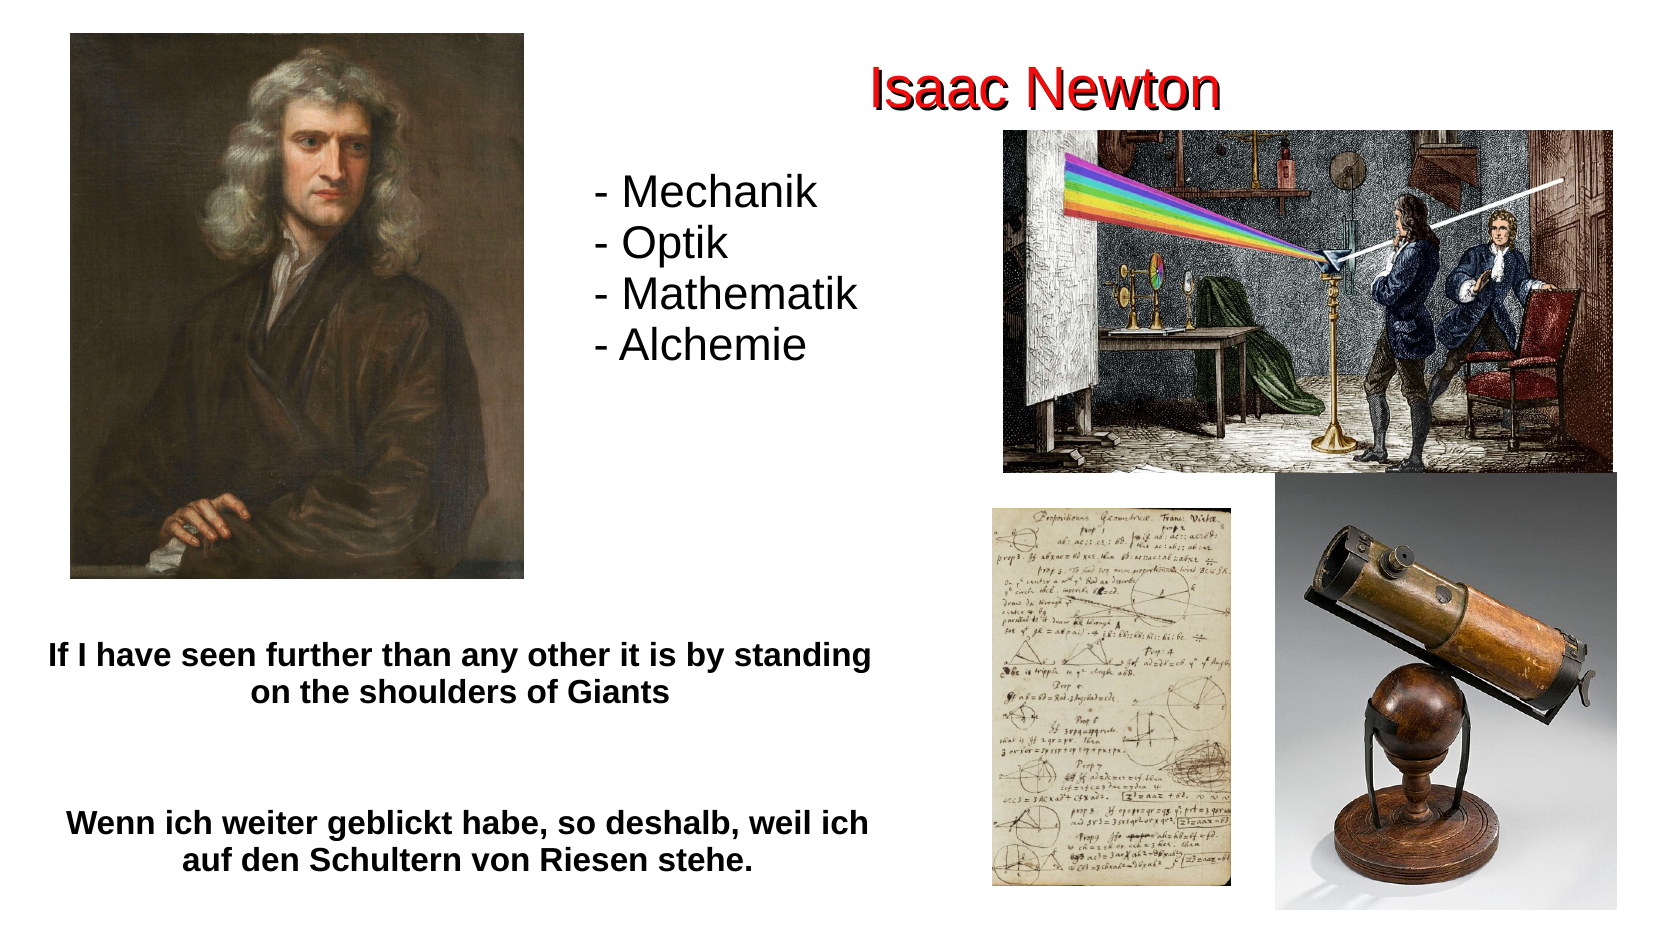

Isaac Newton
- Mechanik
- Optik
- Mathematik
- Alchemie
If I have seen further than any other it is by standing on the shoulders of Giants
Wenn ich weiter geblickt habe, so deshalb, weil ich auf den Schultern von Riesen stehe.